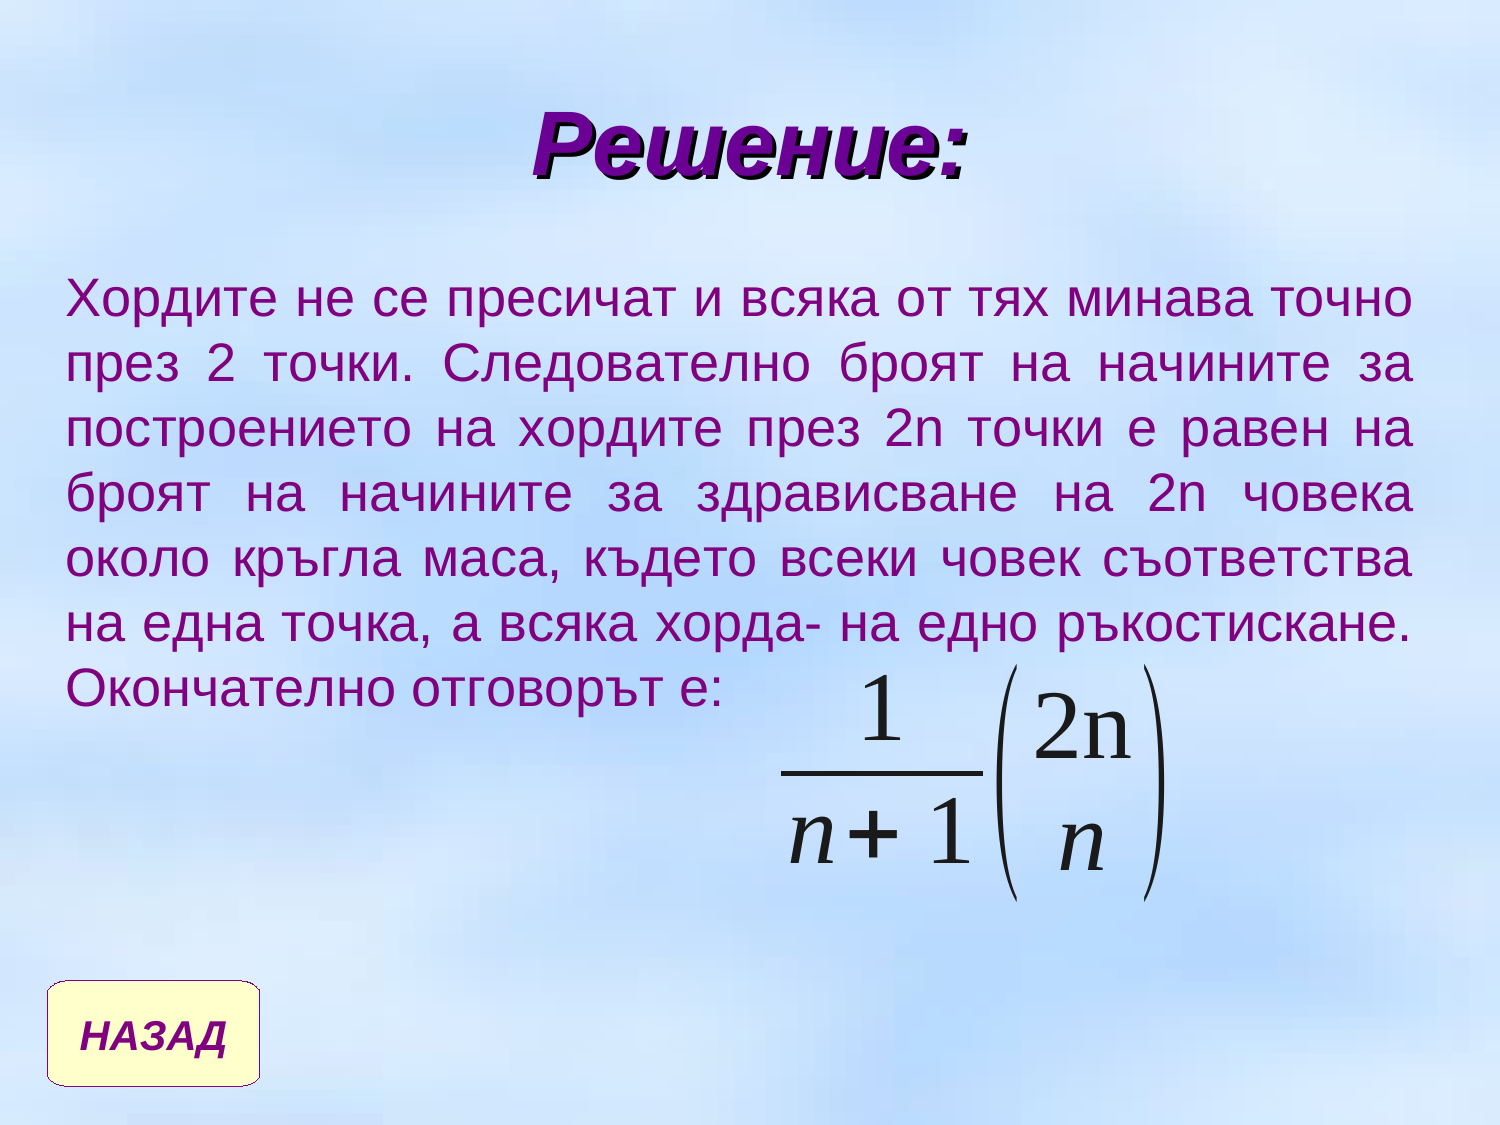

# Решение:
Хордите не се пресичат и всяка от тях минава точно през 2 точки. Следователно броят на начините за построението на хордите през 2n точки е равен на броят на начините за здрависване на 2n човека около кръгла маса, където всеки човек съответства на една точка, а всяка хорда- на едно ръкостискане. Окончателно отговорът е:
НАЗАД